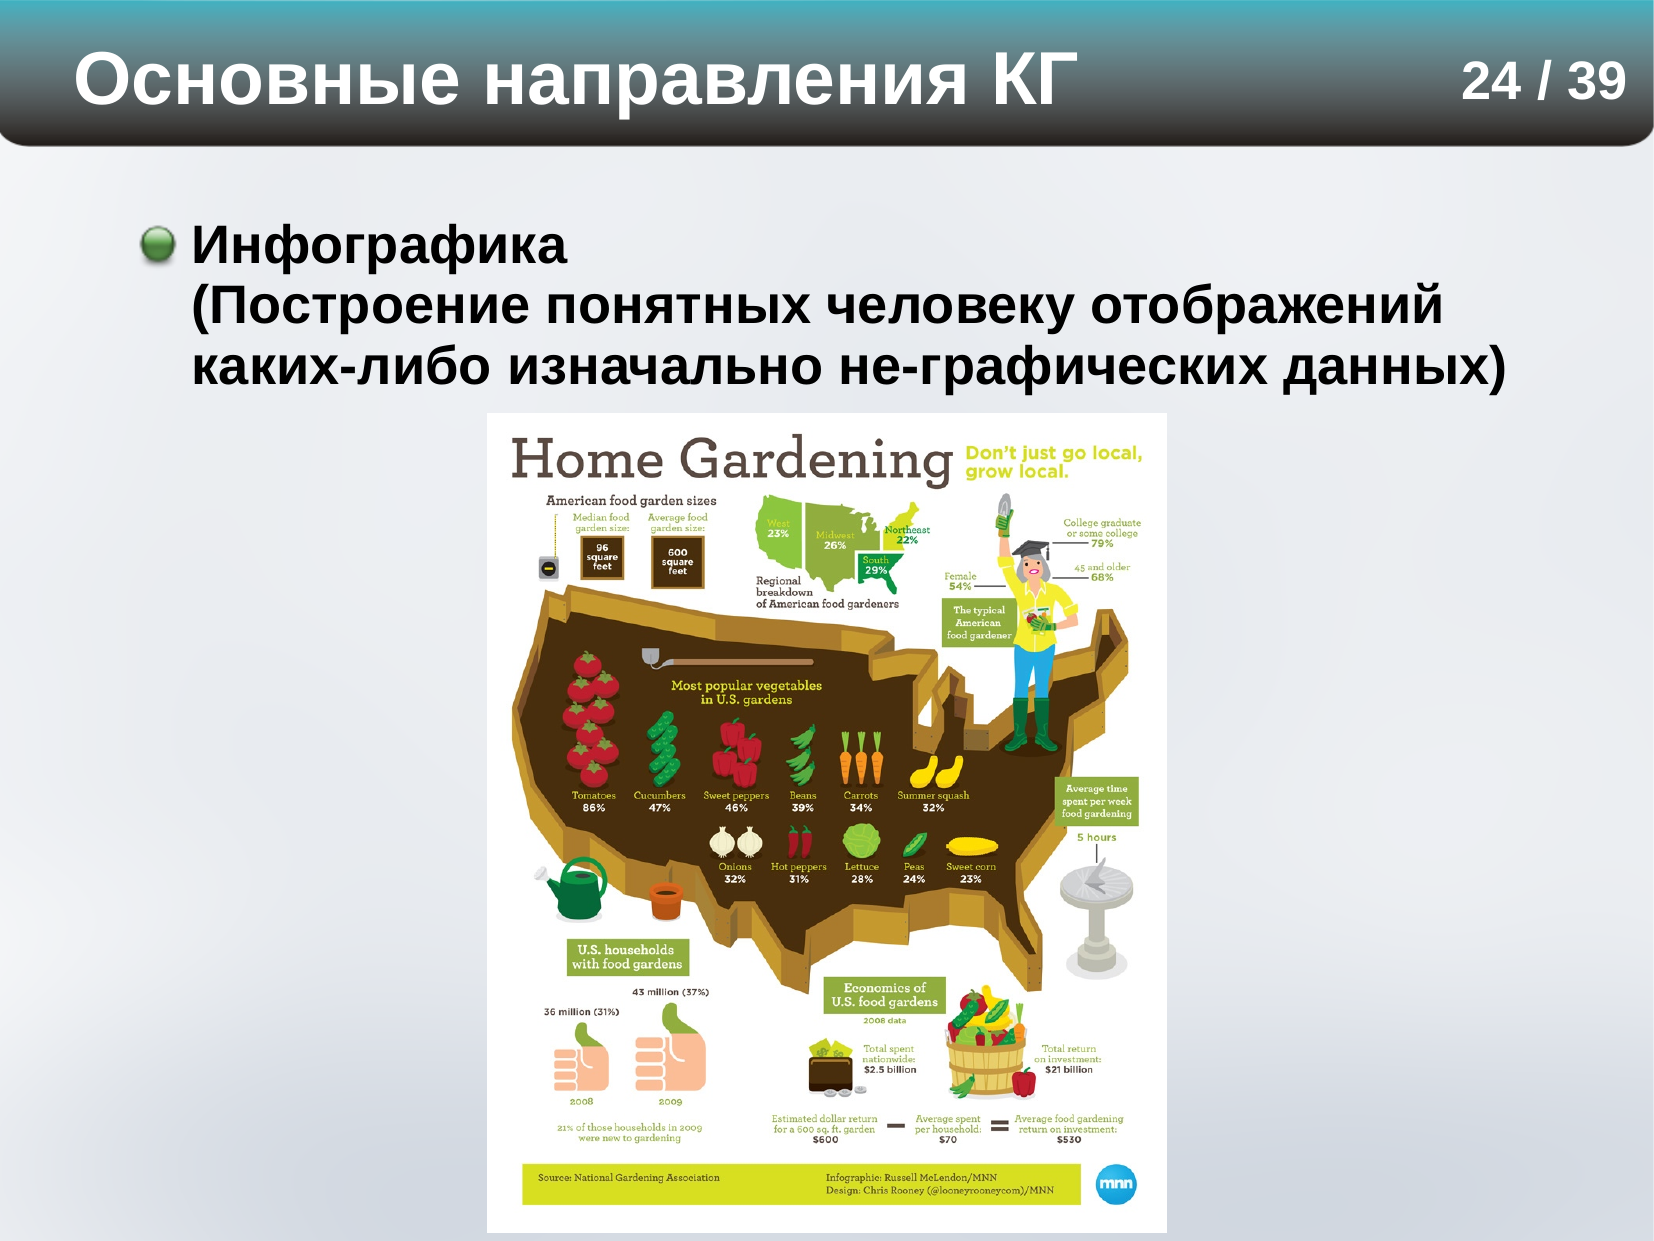

Основные направления КГ
Инфографика
(Построение понятных человеку отображений каких-либо изначально не-графических данных)